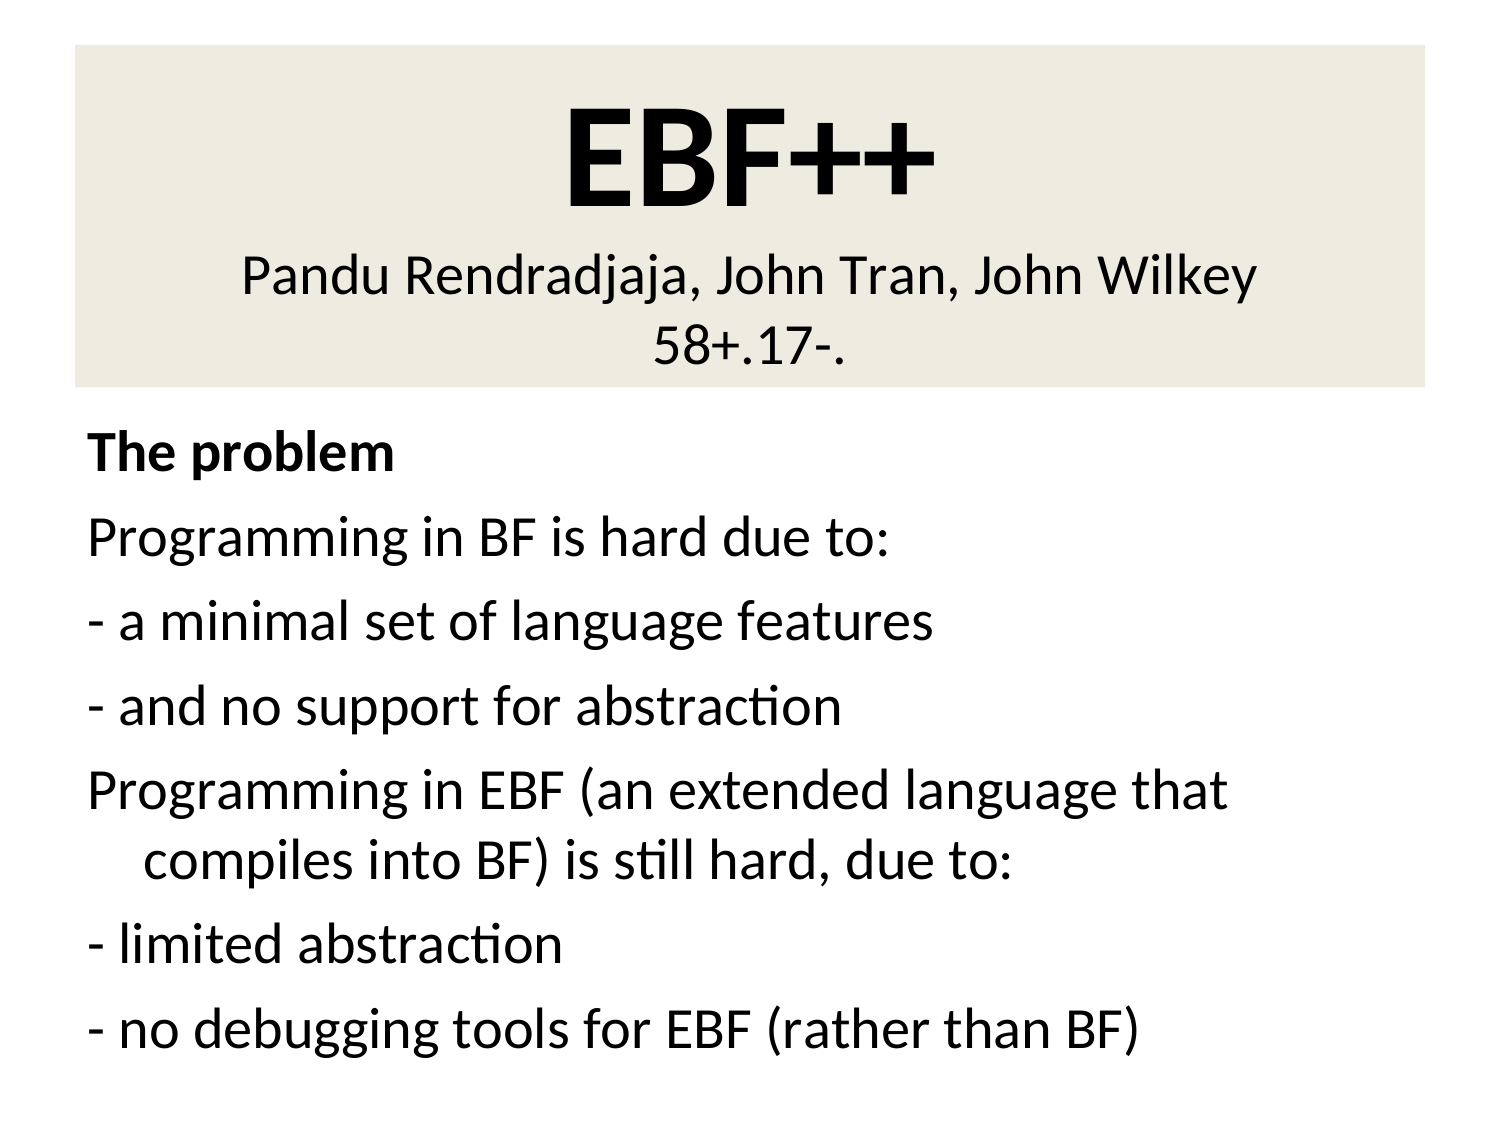

# EBF++ Pandu Rendradjaja, John Tran, John Wilkey 58+.17-.
The problem
Programming in BF is hard due to:
- a minimal set of language features
- and no support for abstraction
Programming in EBF (an extended language that compiles into BF) is still hard, due to:
- limited abstraction
- no debugging tools for EBF (rather than BF)